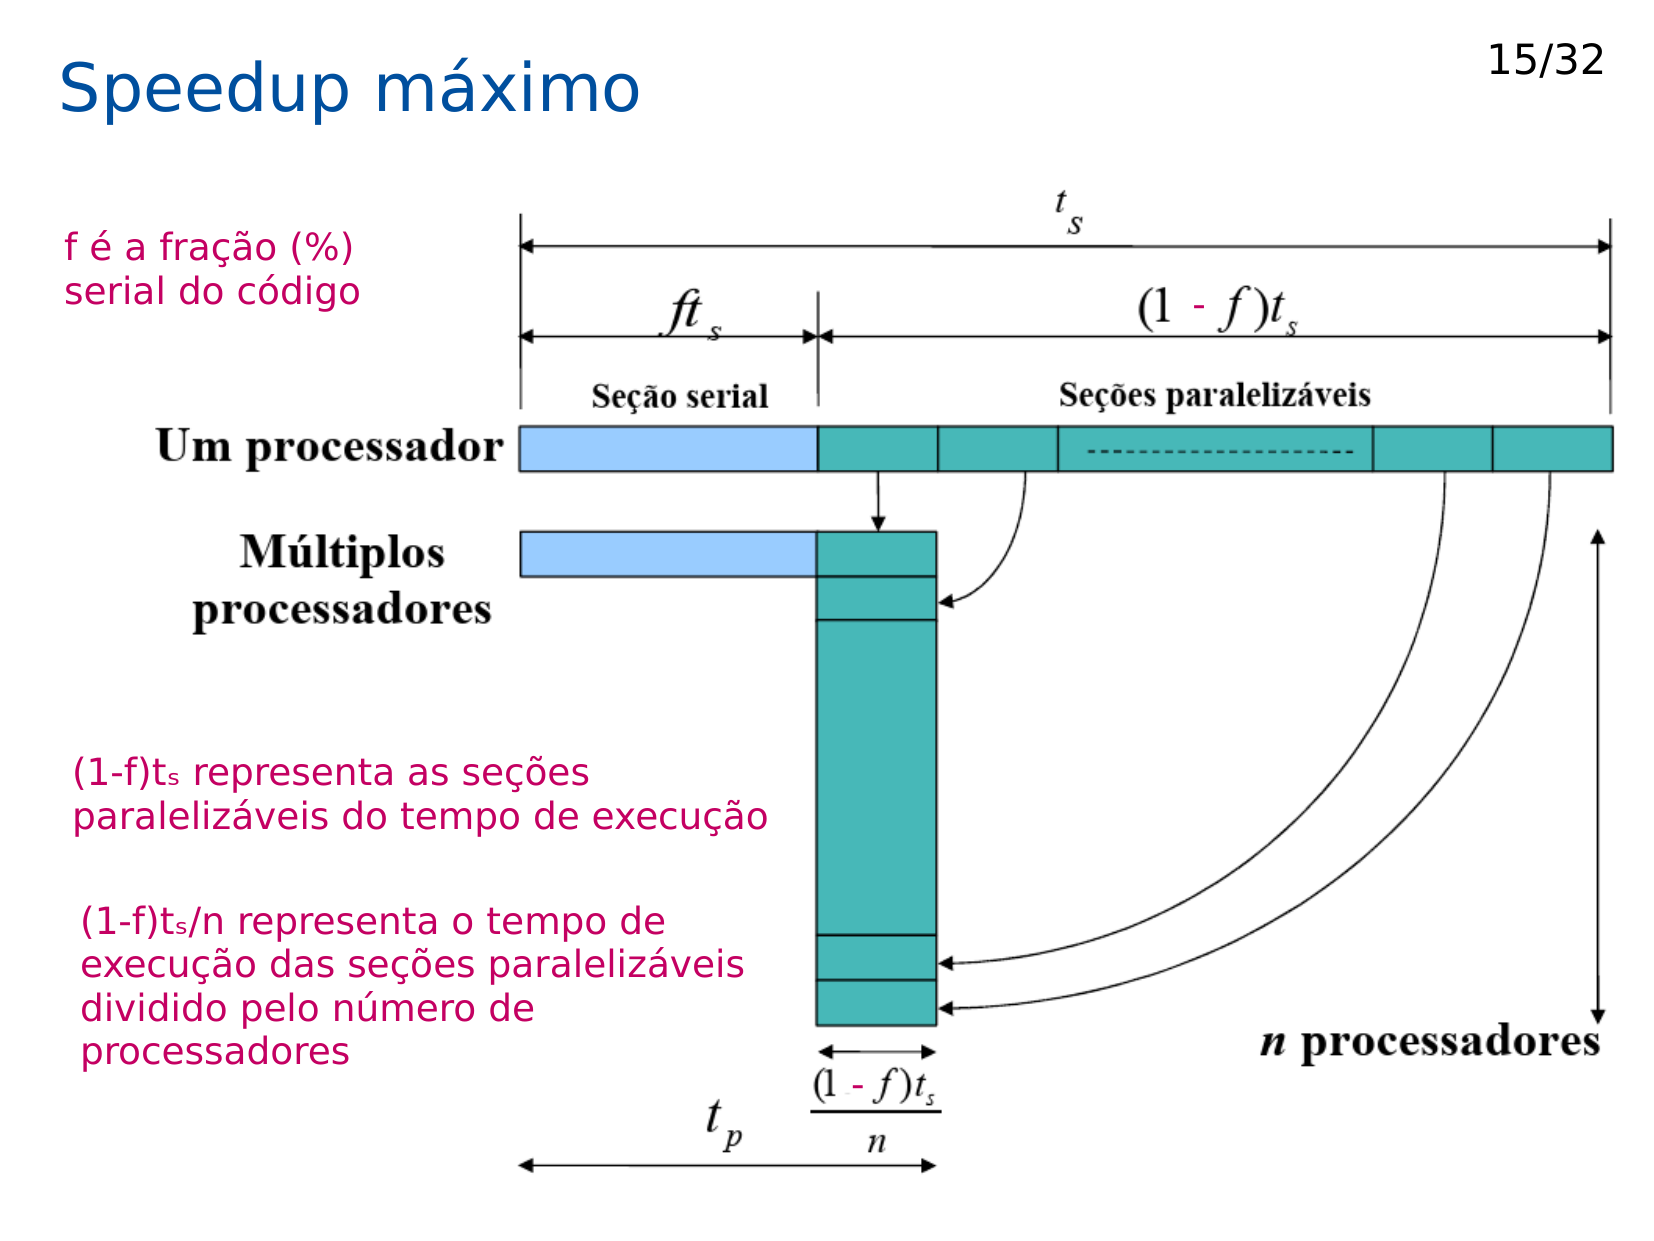

# Speedup máximo
15
f é a fração (%) serial do código
-
(1-f)tₛ representa as seções paralelizáveis do tempo de execução
(1-f)tₛ/n representa o tempo de execução das seções paralelizáveis dividido pelo número de processadores
-